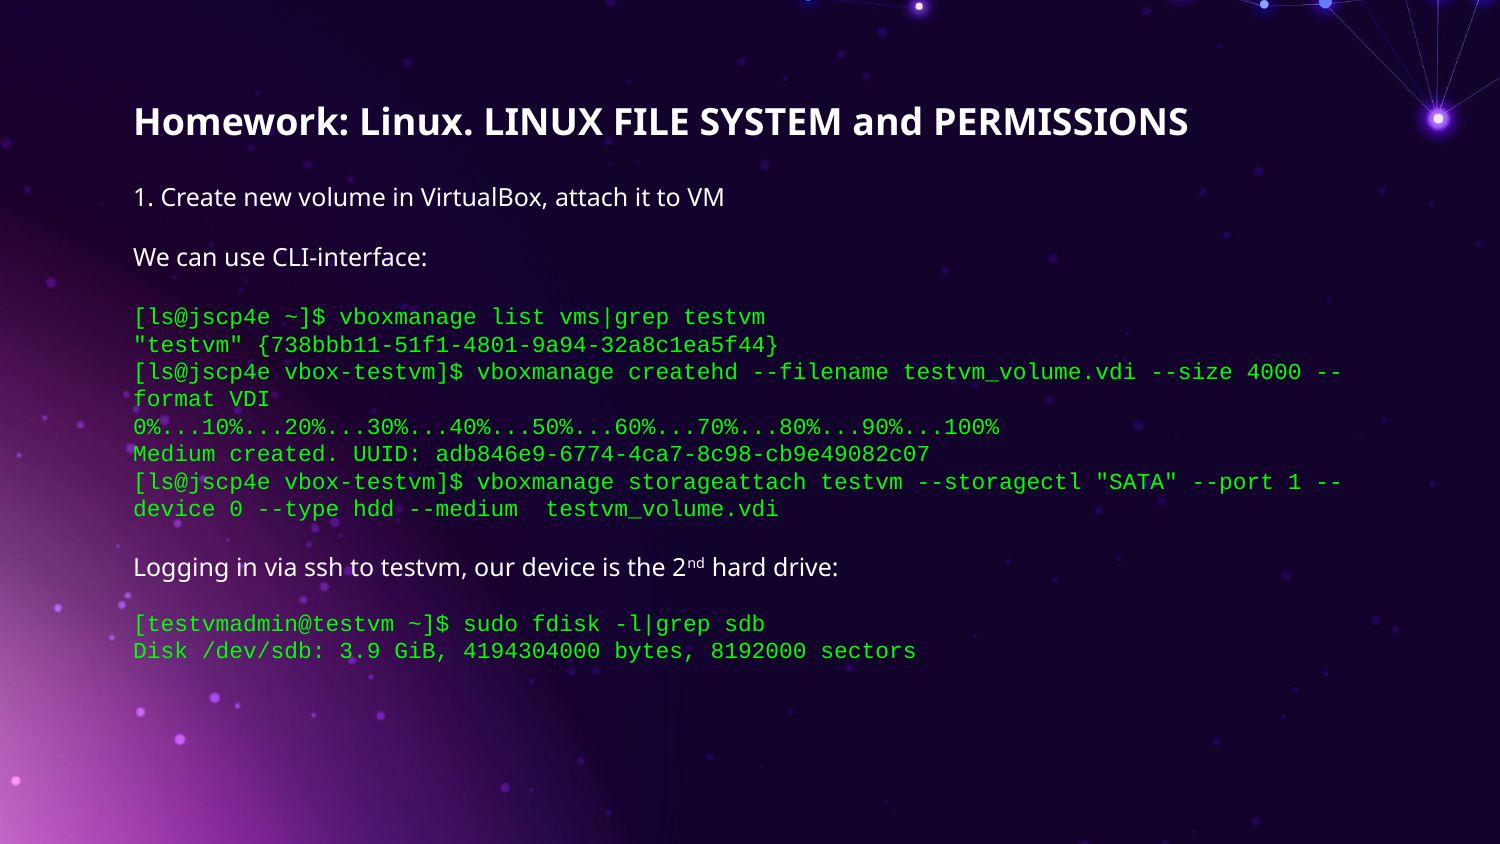

# Homework: Linux. LINUX FILE SYSTEM and PERMISSIONS
1. Create new volume in VirtualBox, attach it to VM
We can use CLI-interface:
[ls@jscp4e ~]$ vboxmanage list vms|grep testvm
"testvm" {738bbb11-51f1-4801-9a94-32a8c1ea5f44}
[ls@jscp4e vbox-testvm]$ vboxmanage createhd --filename testvm_volume.vdi --size 4000 --format VDI
0%...10%...20%...30%...40%...50%...60%...70%...80%...90%...100%
Medium created. UUID: adb846e9-6774-4ca7-8c98-cb9e49082c07
[ls@jscp4e vbox-testvm]$ vboxmanage storageattach testvm --storagectl "SATA" --port 1 --device 0 --type hdd --medium testvm_volume.vdi
Logging in via ssh to testvm, our device is the 2nd hard drive:
[testvmadmin@testvm ~]$ sudo fdisk -l|grep sdb
Disk /dev/sdb: 3.9 GiB, 4194304000 bytes, 8192000 sectors